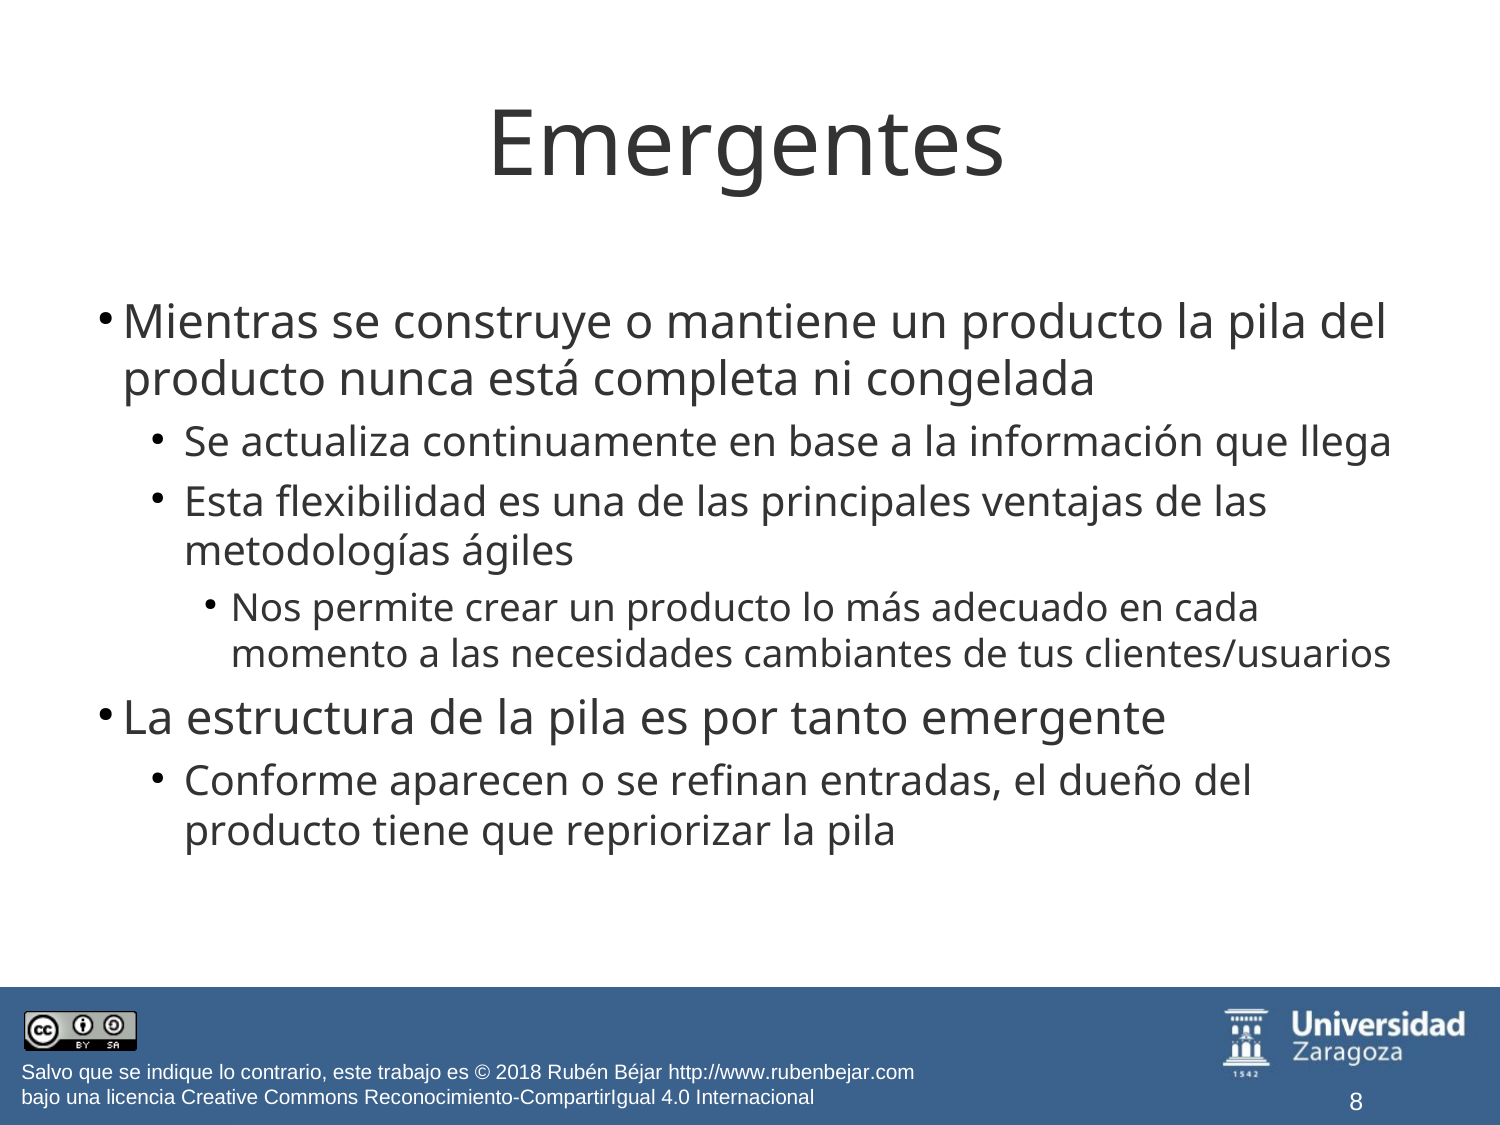

# Emergentes
Mientras se construye o mantiene un producto la pila del producto nunca está completa ni congelada
Se actualiza continuamente en base a la información que llega
Esta flexibilidad es una de las principales ventajas de las metodologías ágiles
Nos permite crear un producto lo más adecuado en cada momento a las necesidades cambiantes de tus clientes/usuarios
La estructura de la pila es por tanto emergente
Conforme aparecen o se refinan entradas, el dueño del producto tiene que repriorizar la pila